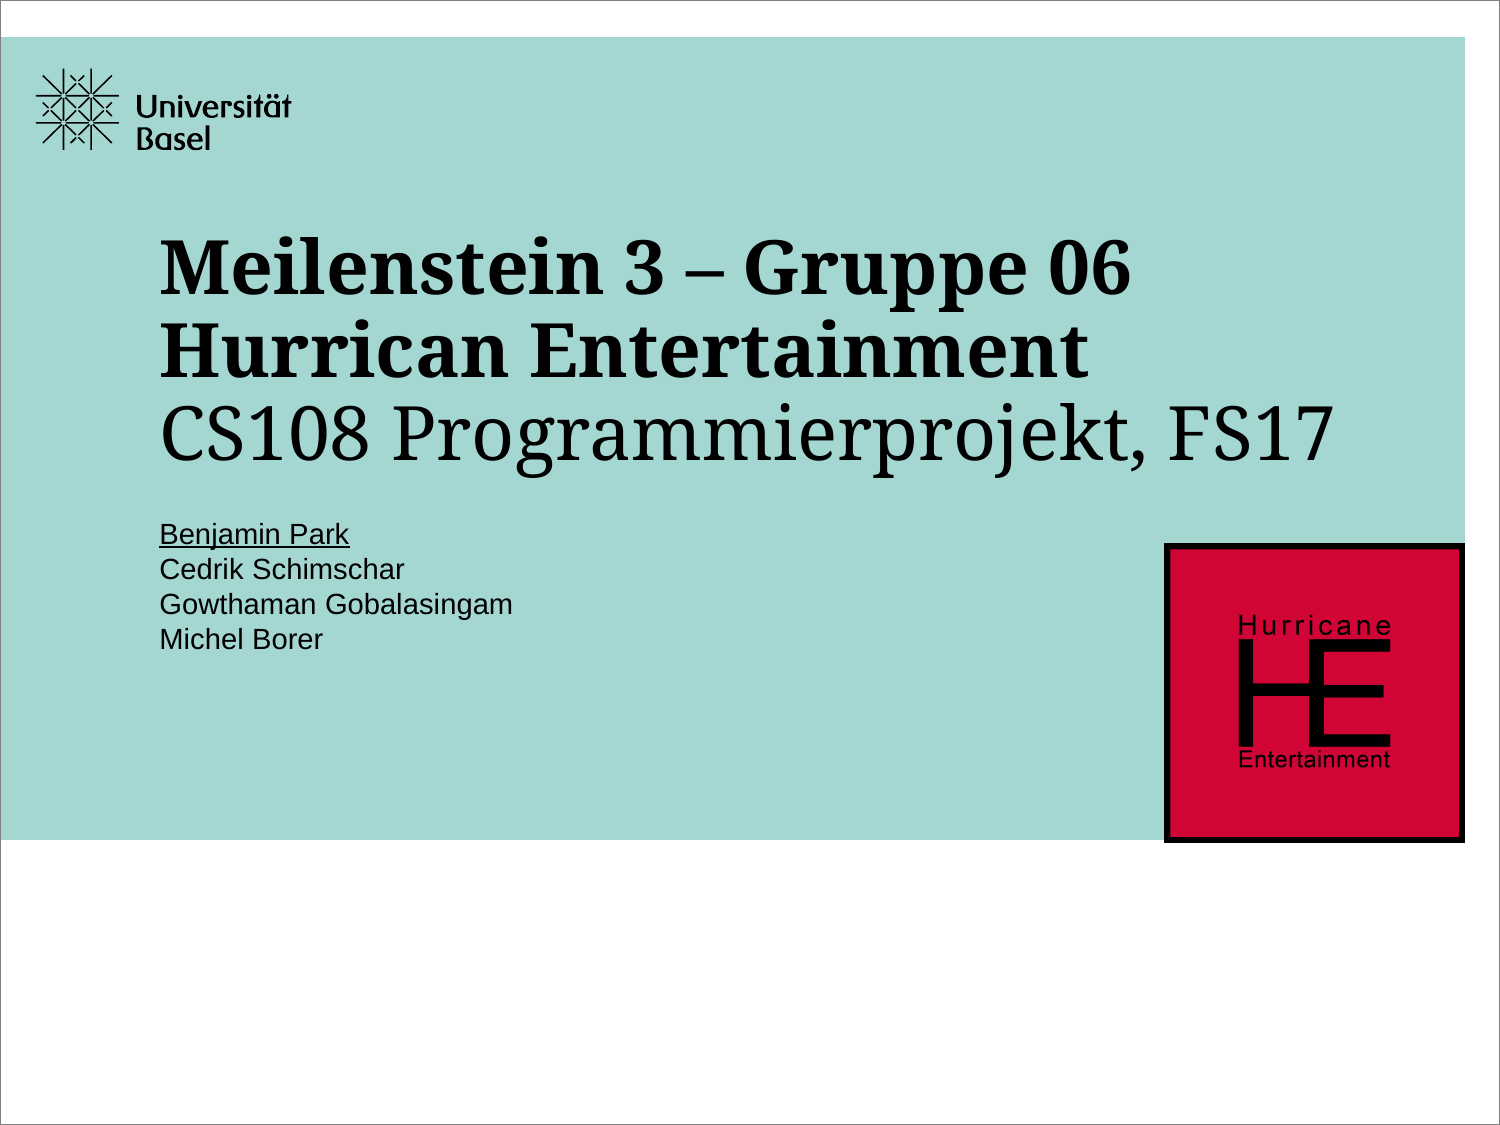

# Meilenstein 3 – Gruppe 06 Hurrican Entertainment CS108 Programmierprojekt, FS17
Benjamin Park
Cedrik Schimschar
Gowthaman Gobalasingam
Michel Borer